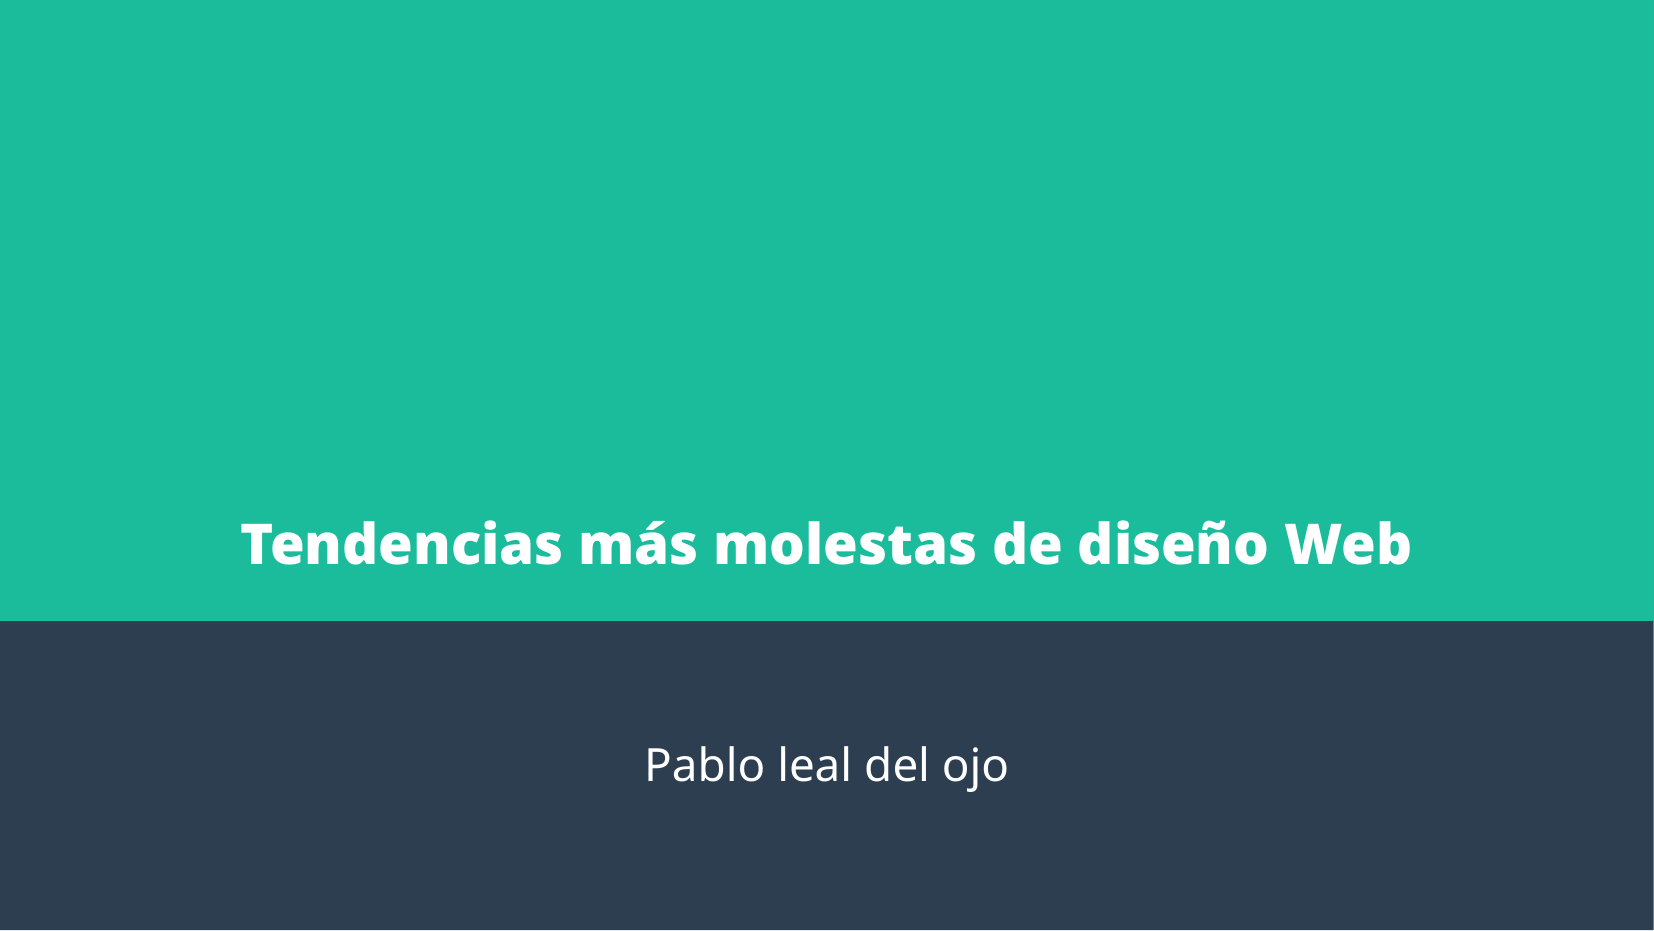

# Tendencias más molestas de diseño Web
Pablo leal del ojo